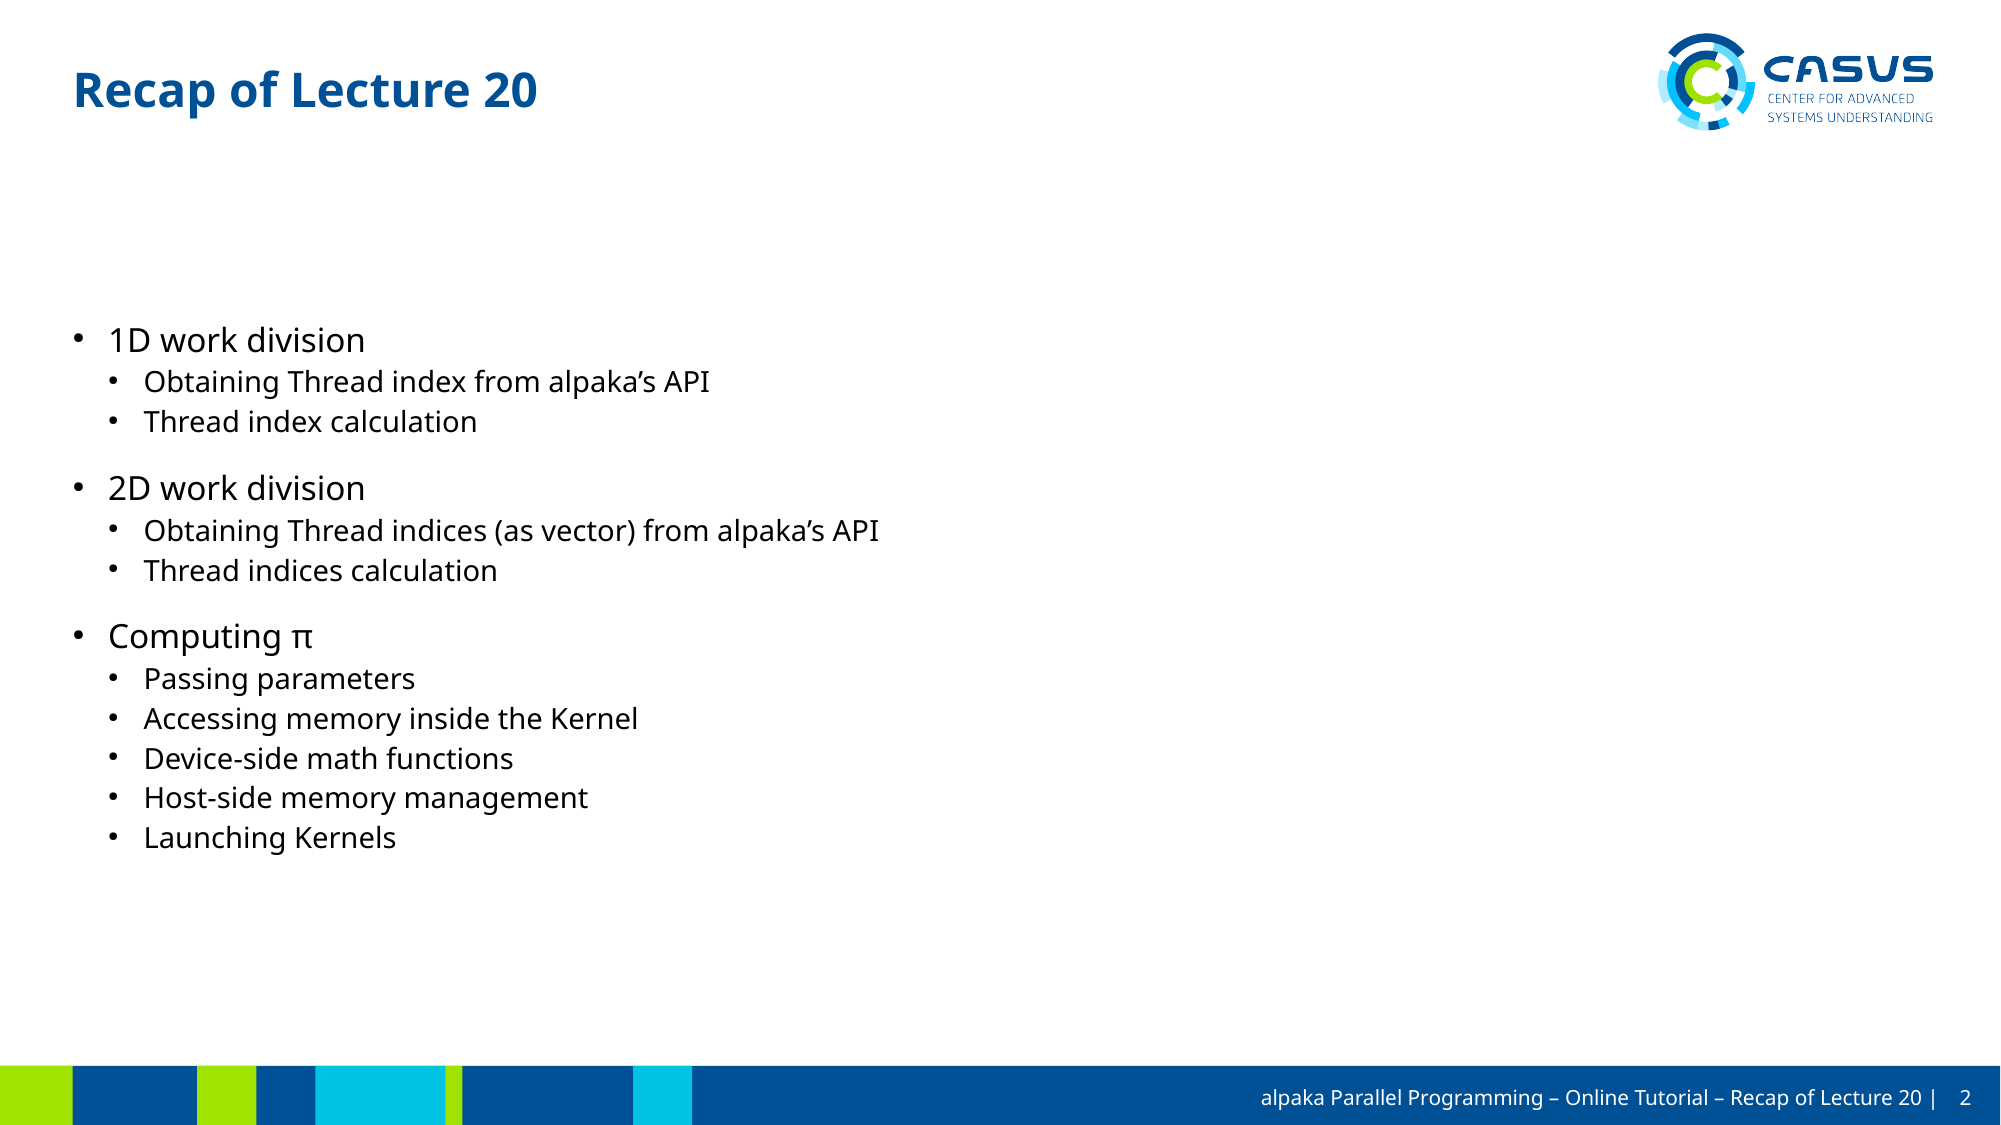

# Recap of Lecture 20
1D work division
Obtaining Thread index from alpaka’s API
Thread index calculation
2D work division
Obtaining Thread indices (as vector) from alpaka’s API
Thread indices calculation
Computing π
Passing parameters
Accessing memory inside the Kernel
Device-side math functions
Host-side memory management
Launching Kernels
alpaka Parallel Programming – Online Tutorial – Recap of Lecture 20
2